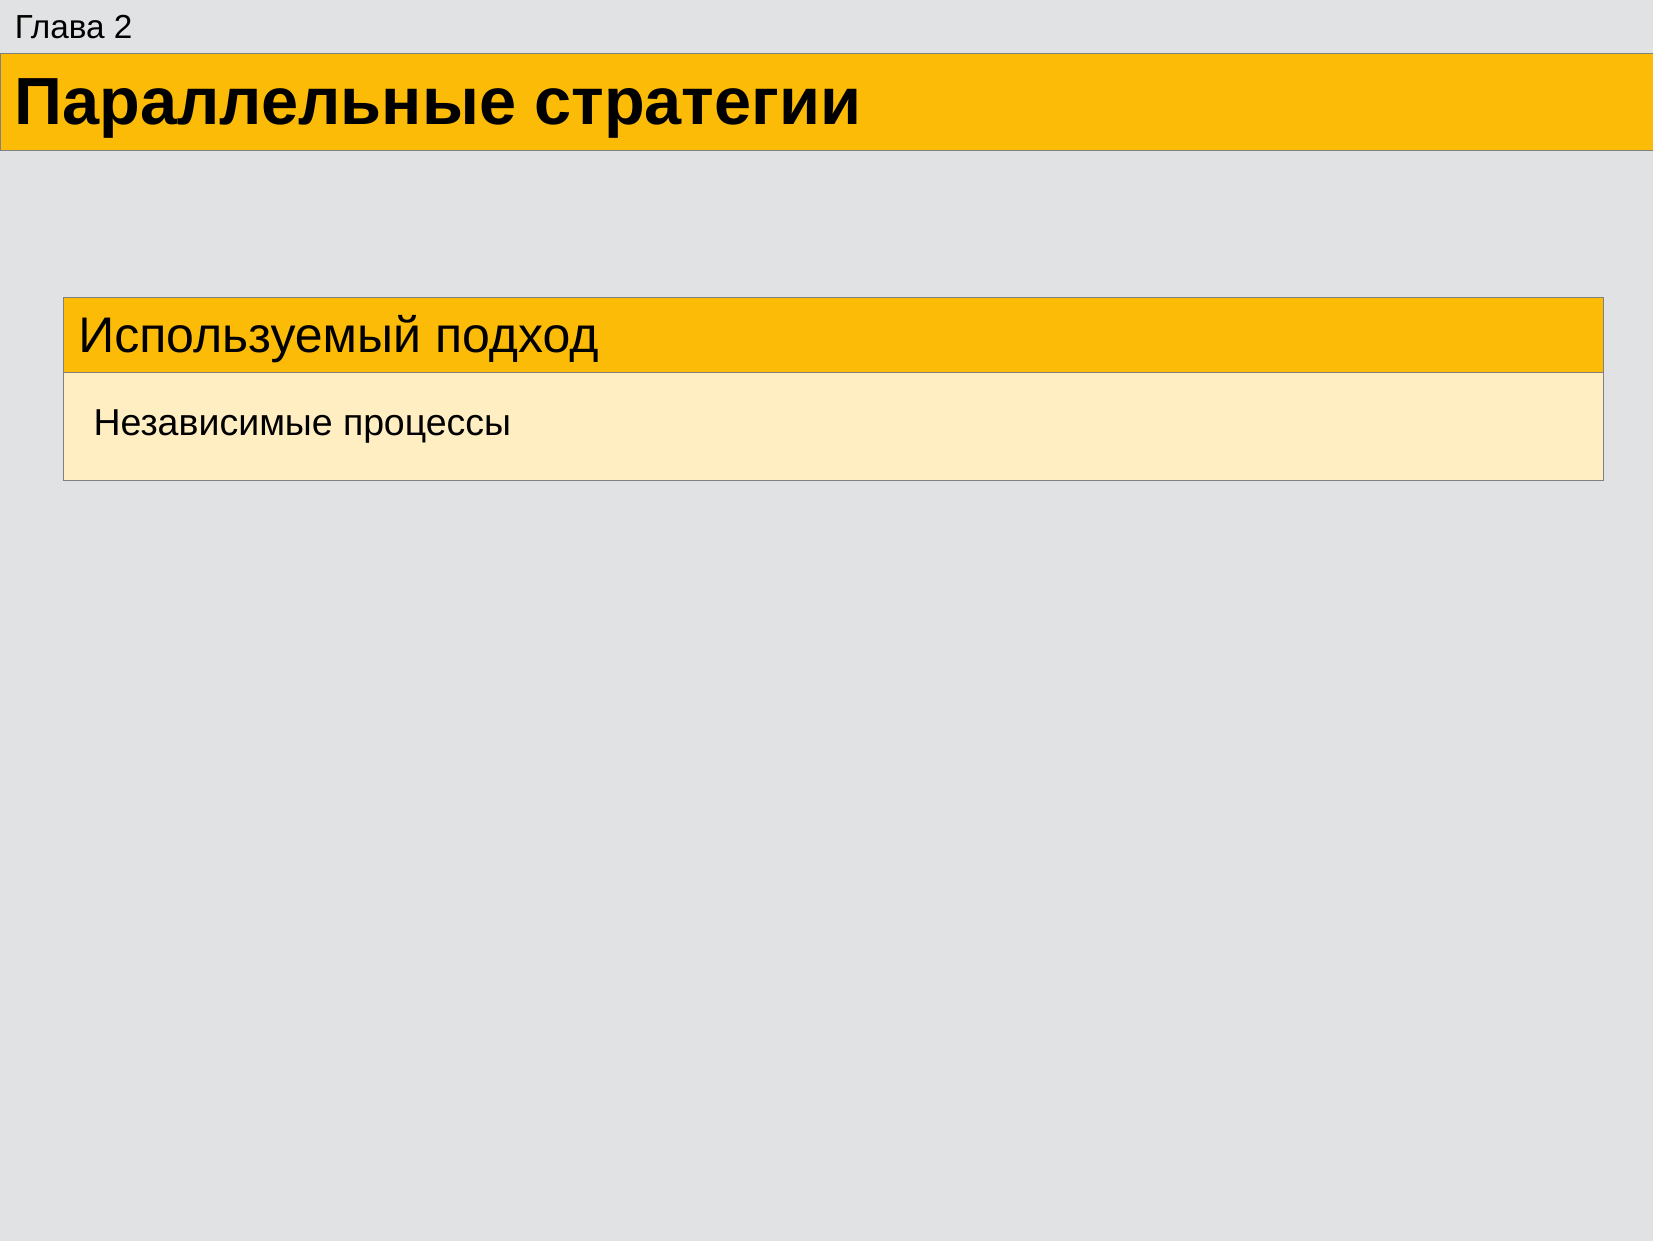

Глава 2
Параллельные стратегии
Используемый подход
Независимые процессы